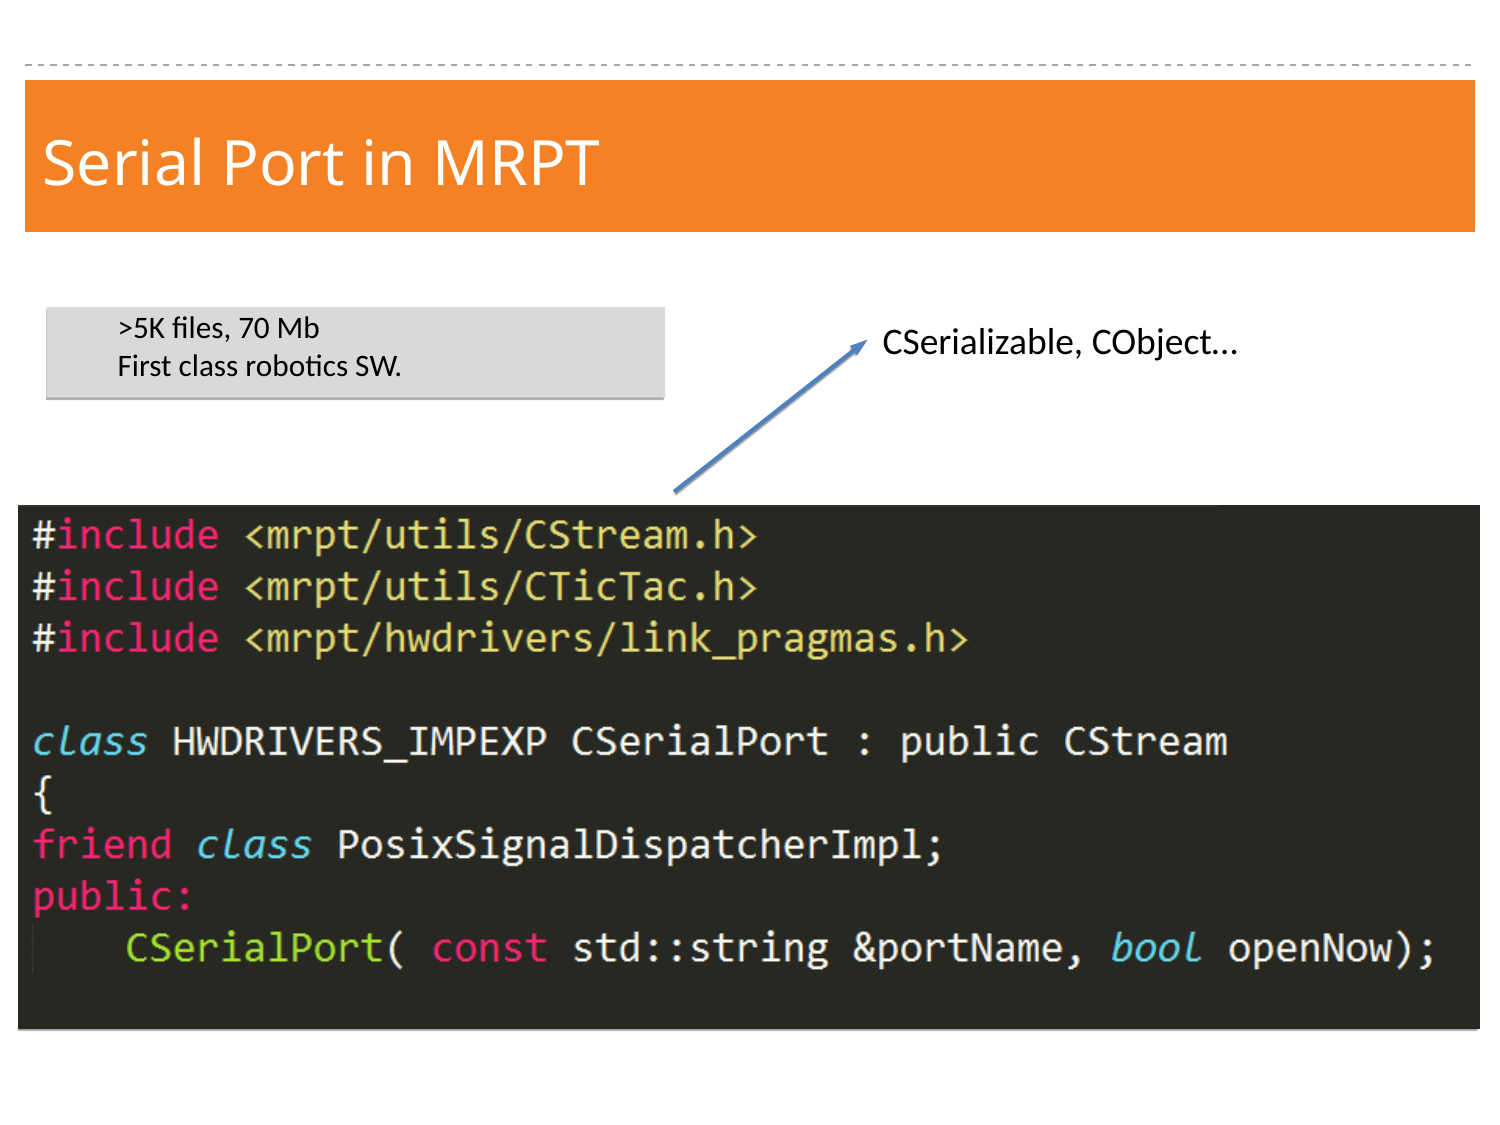

Serial Port in MRPT
# >5K files, 70 Mb
First class robotics SW.
CSerializable, CObject…